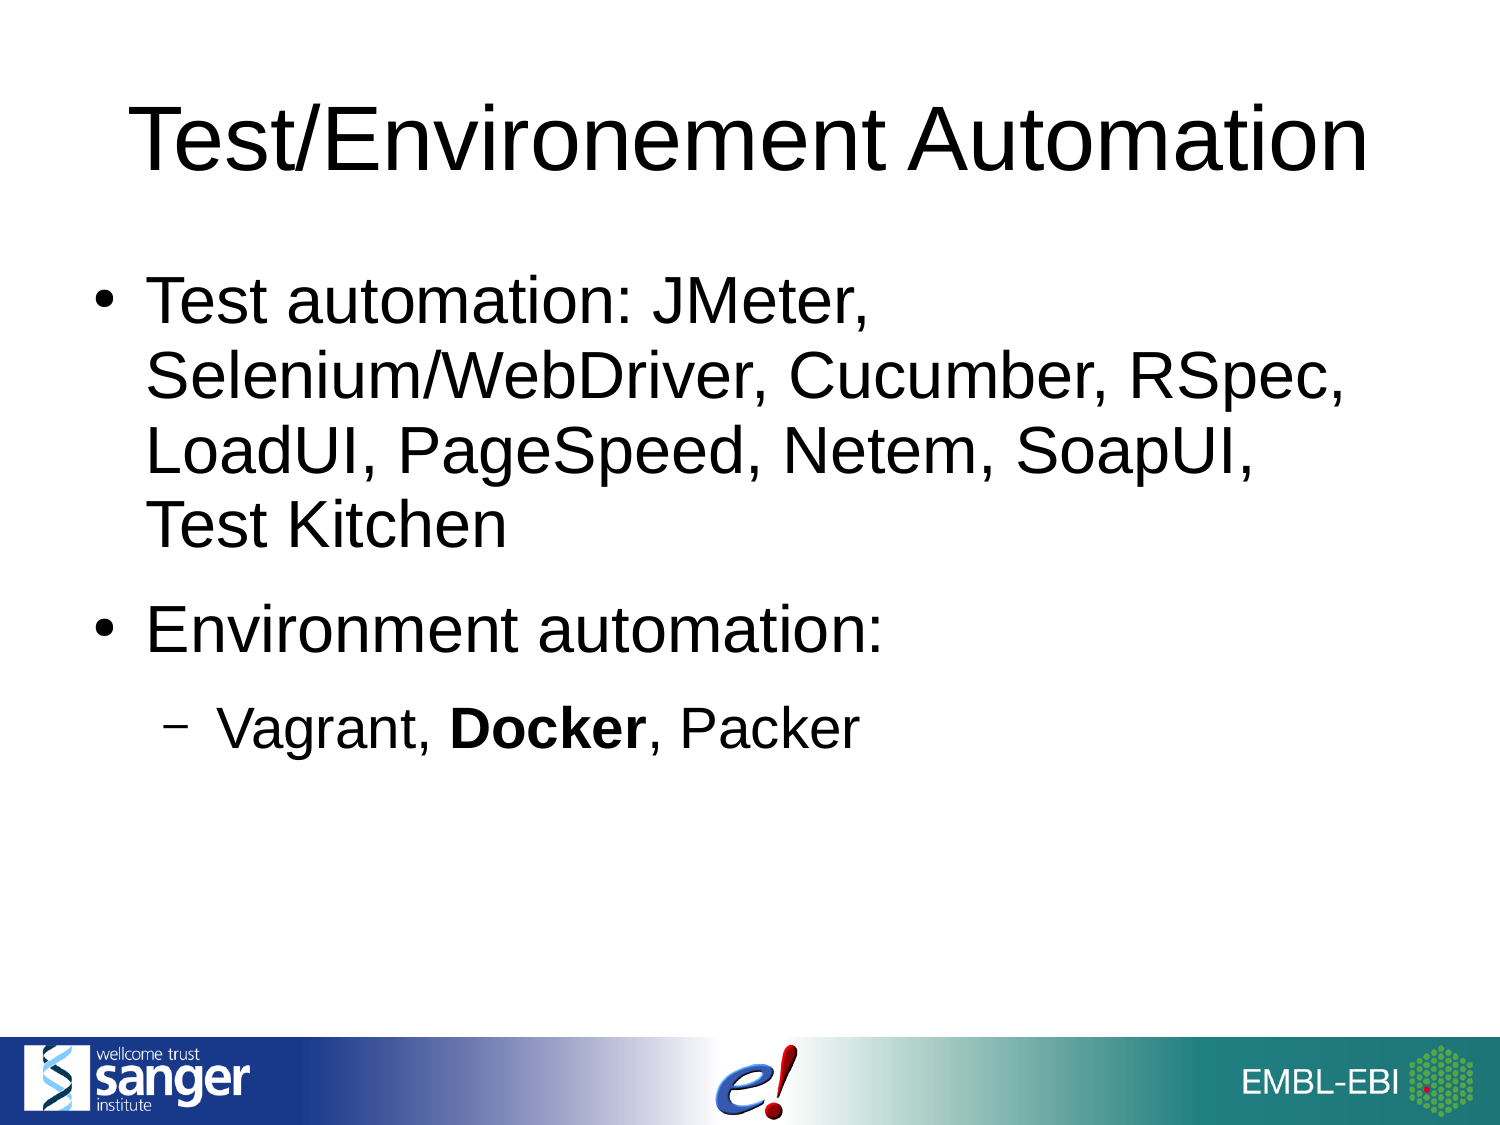

# Test/Environement Automation
Test automation: JMeter, Selenium/WebDriver, Cucumber, RSpec, LoadUI, PageSpeed, Netem, SoapUI, Test Kitchen
Environment automation:
Vagrant, Docker, Packer